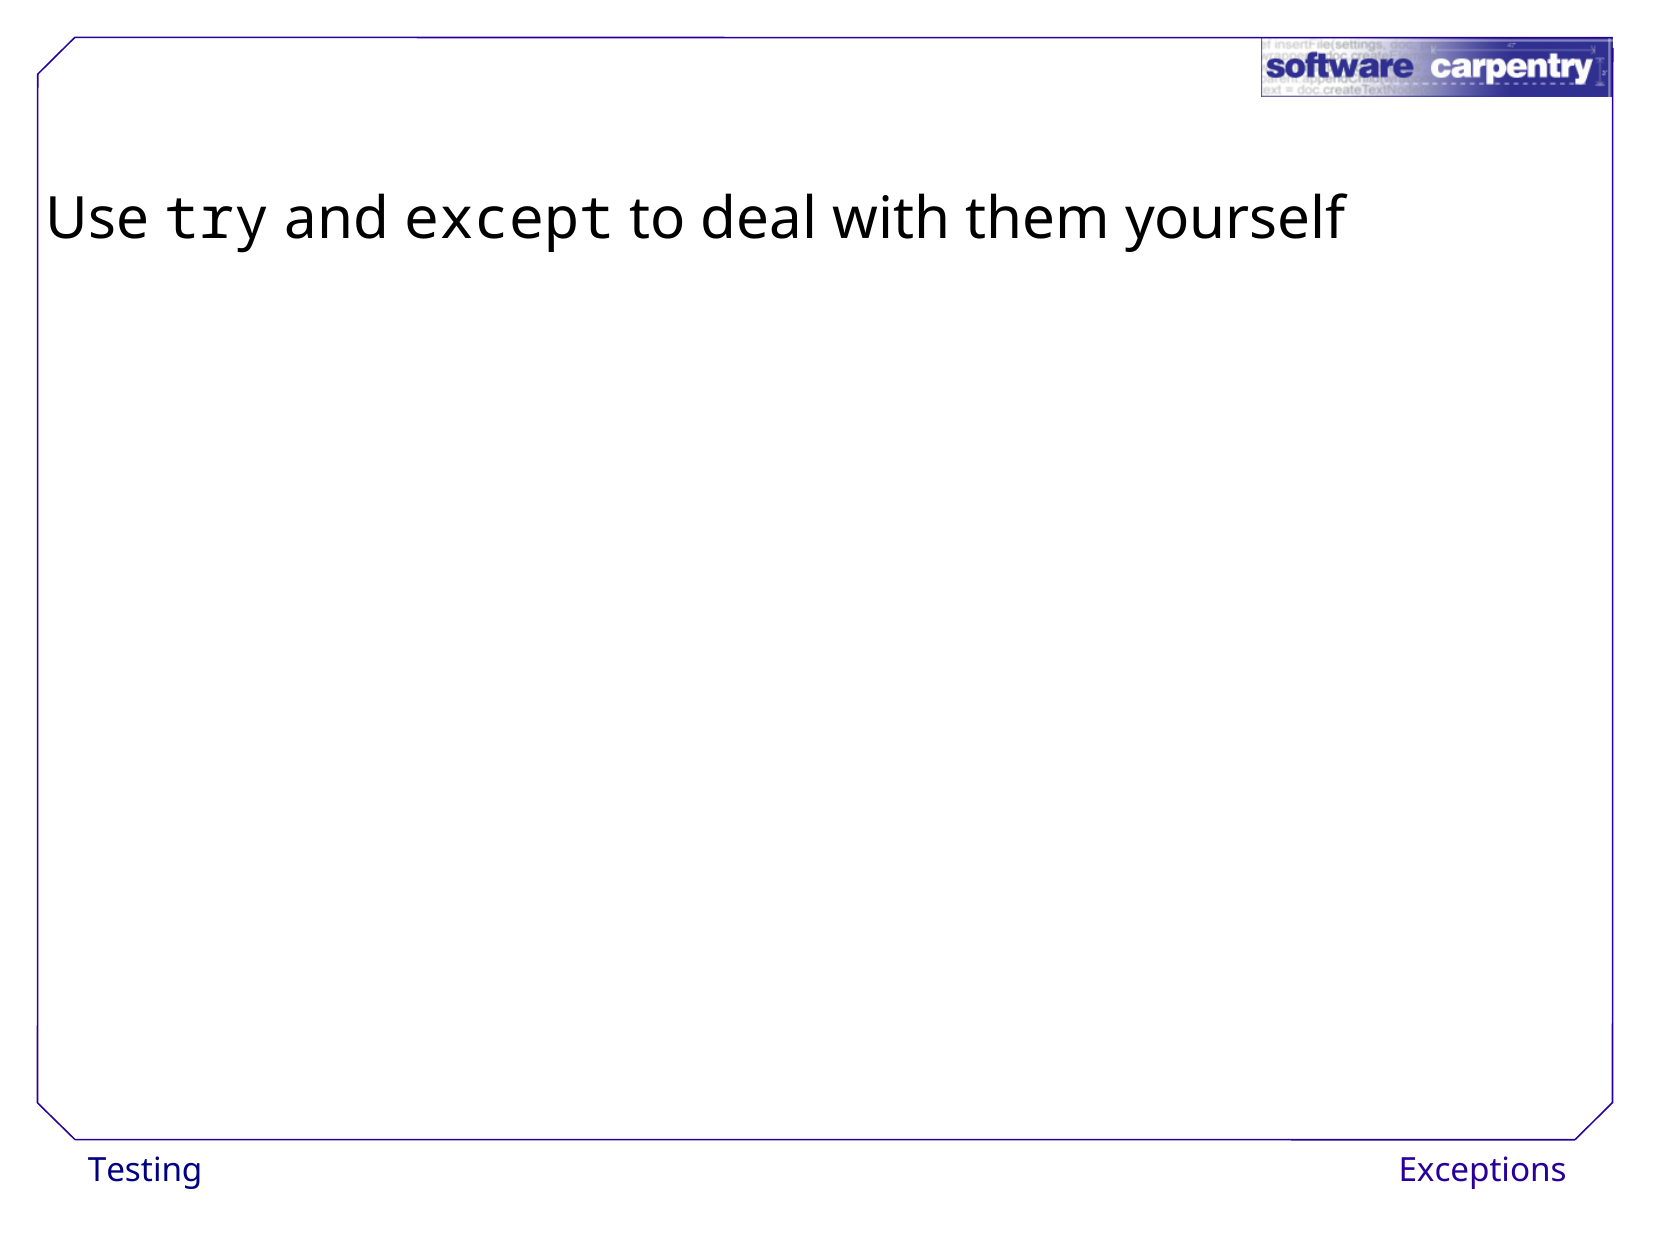

Use try and except to deal with them yourself